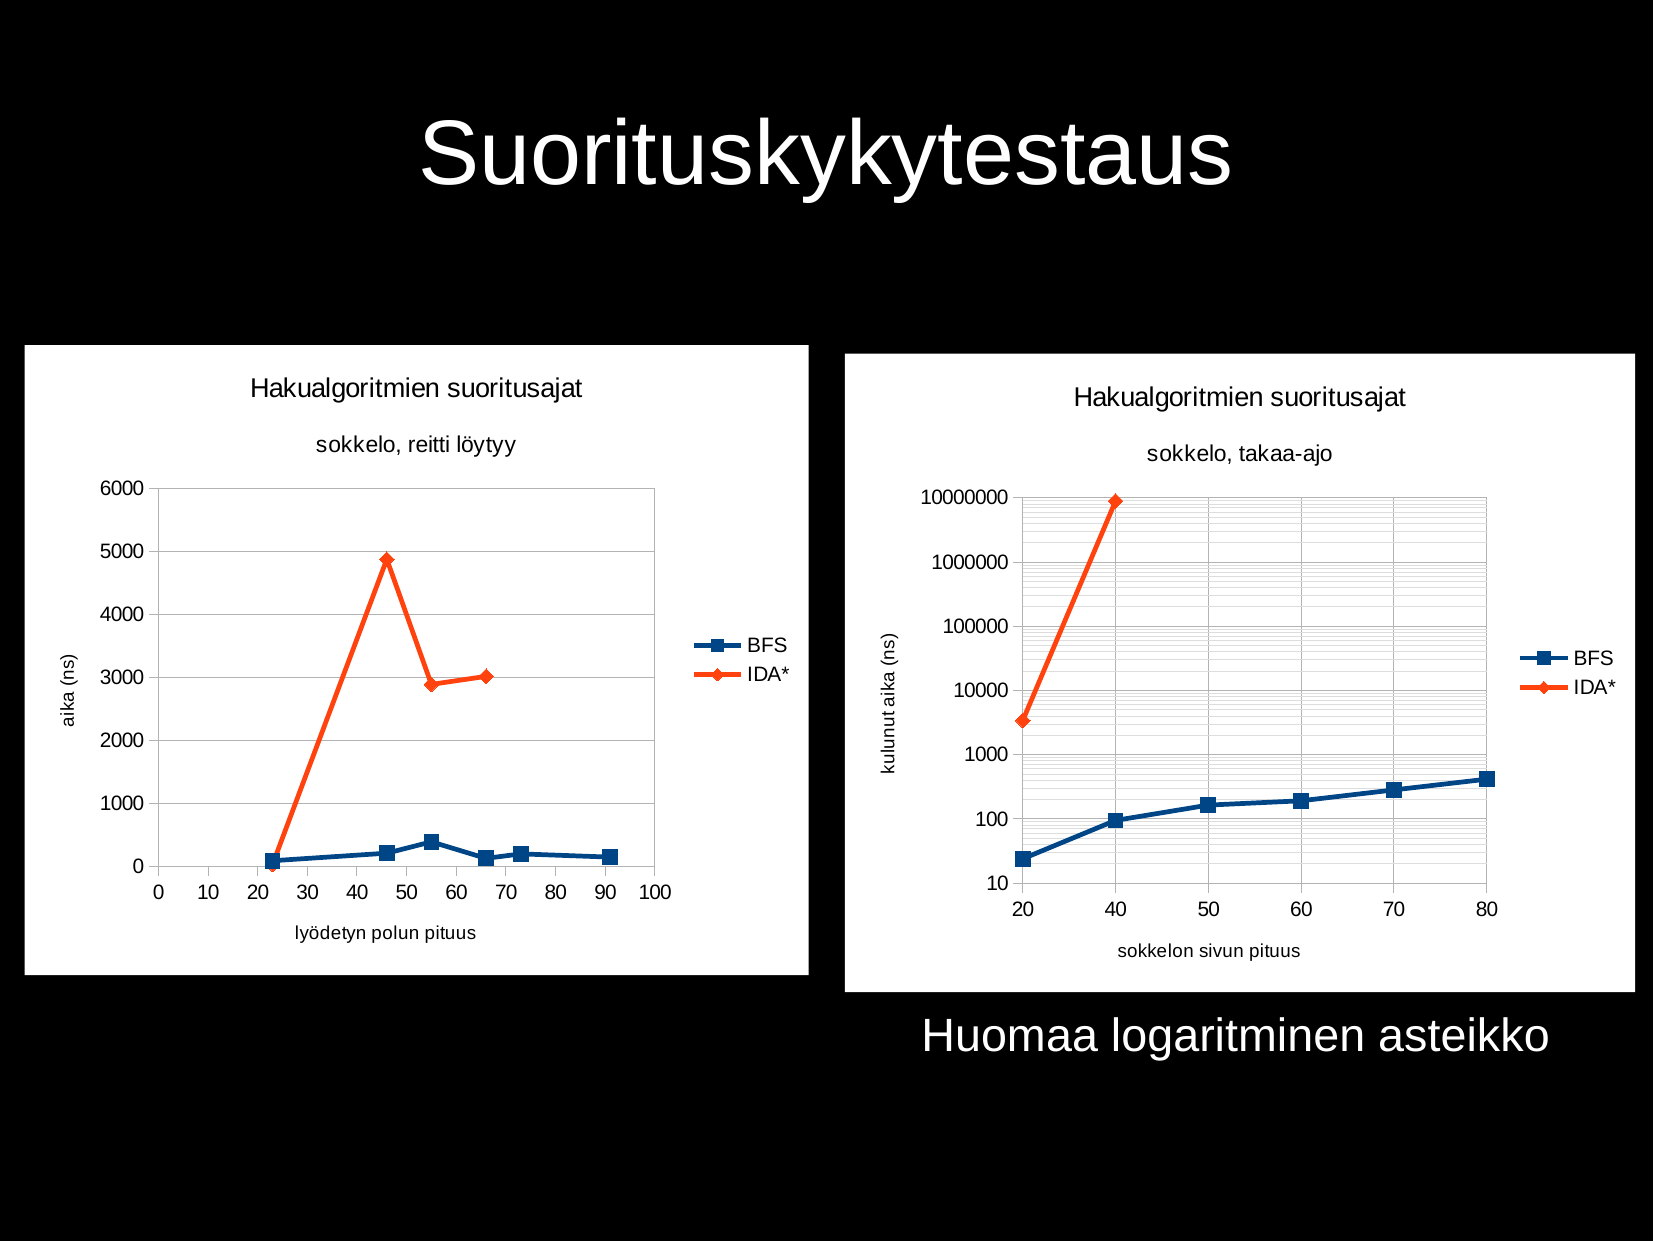

# Suorituskykytestaus
### Chart: Hakualgoritmien suoritusajat
sokkelo, reitti löytyy
| Category | BFS | IDA* |
|---|---|---|
### Chart: Hakualgoritmien suoritusajat
sokkelo, takaa-ajo
| Category | BFS | IDA* |
|---|---|---|
| 20 | 24.0 | 3410.0 |
| 40 | 95.0 | 8927639.5 |
| 50 | 164.5 | None |
| 60 | 192.0 | None |
| 70 | 283.5 | None |
| 80 | 416.5 | None |Huomaa logaritminen asteikko